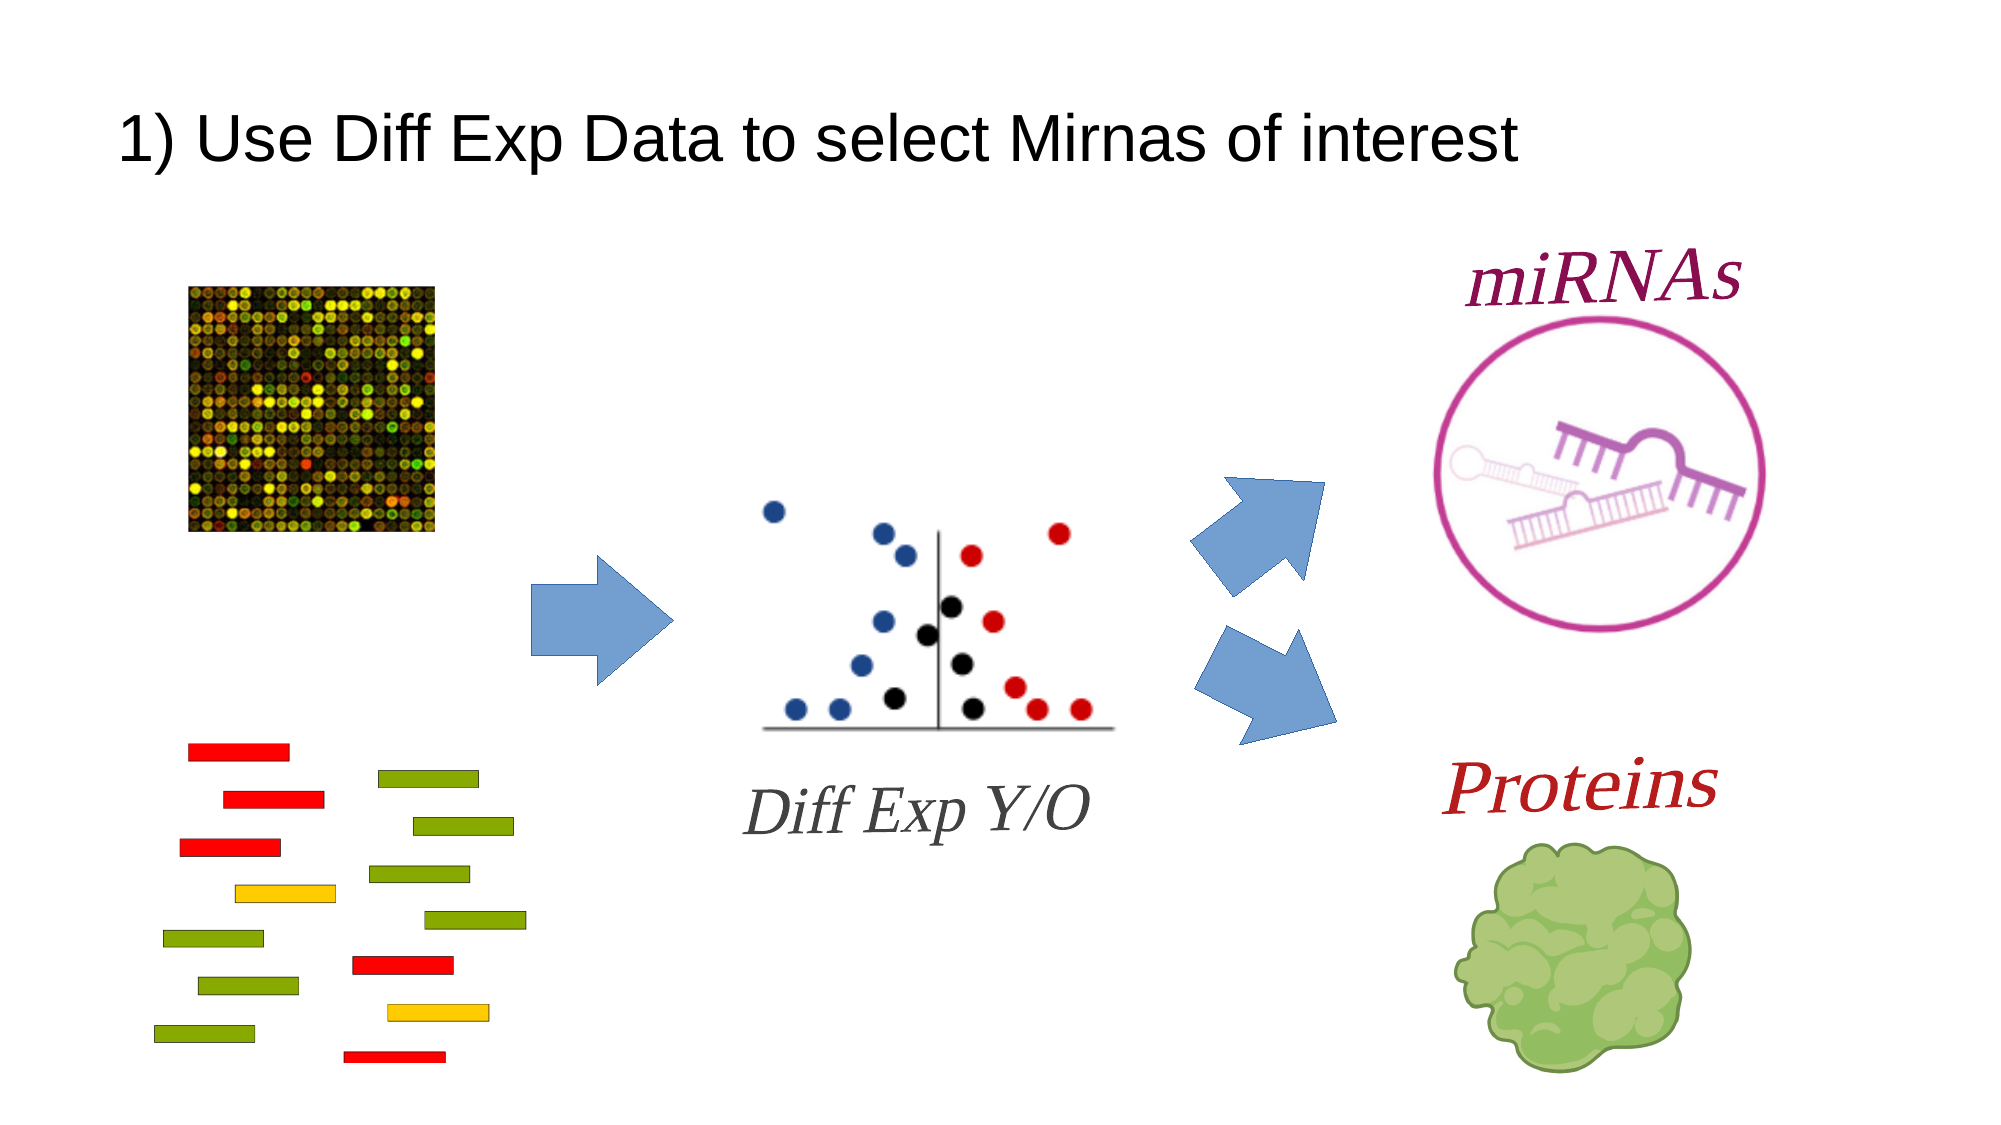

# Use Diff Exp Data to select Mirnas of interest
miRNAs
Diff Exp Y/O
Proteins